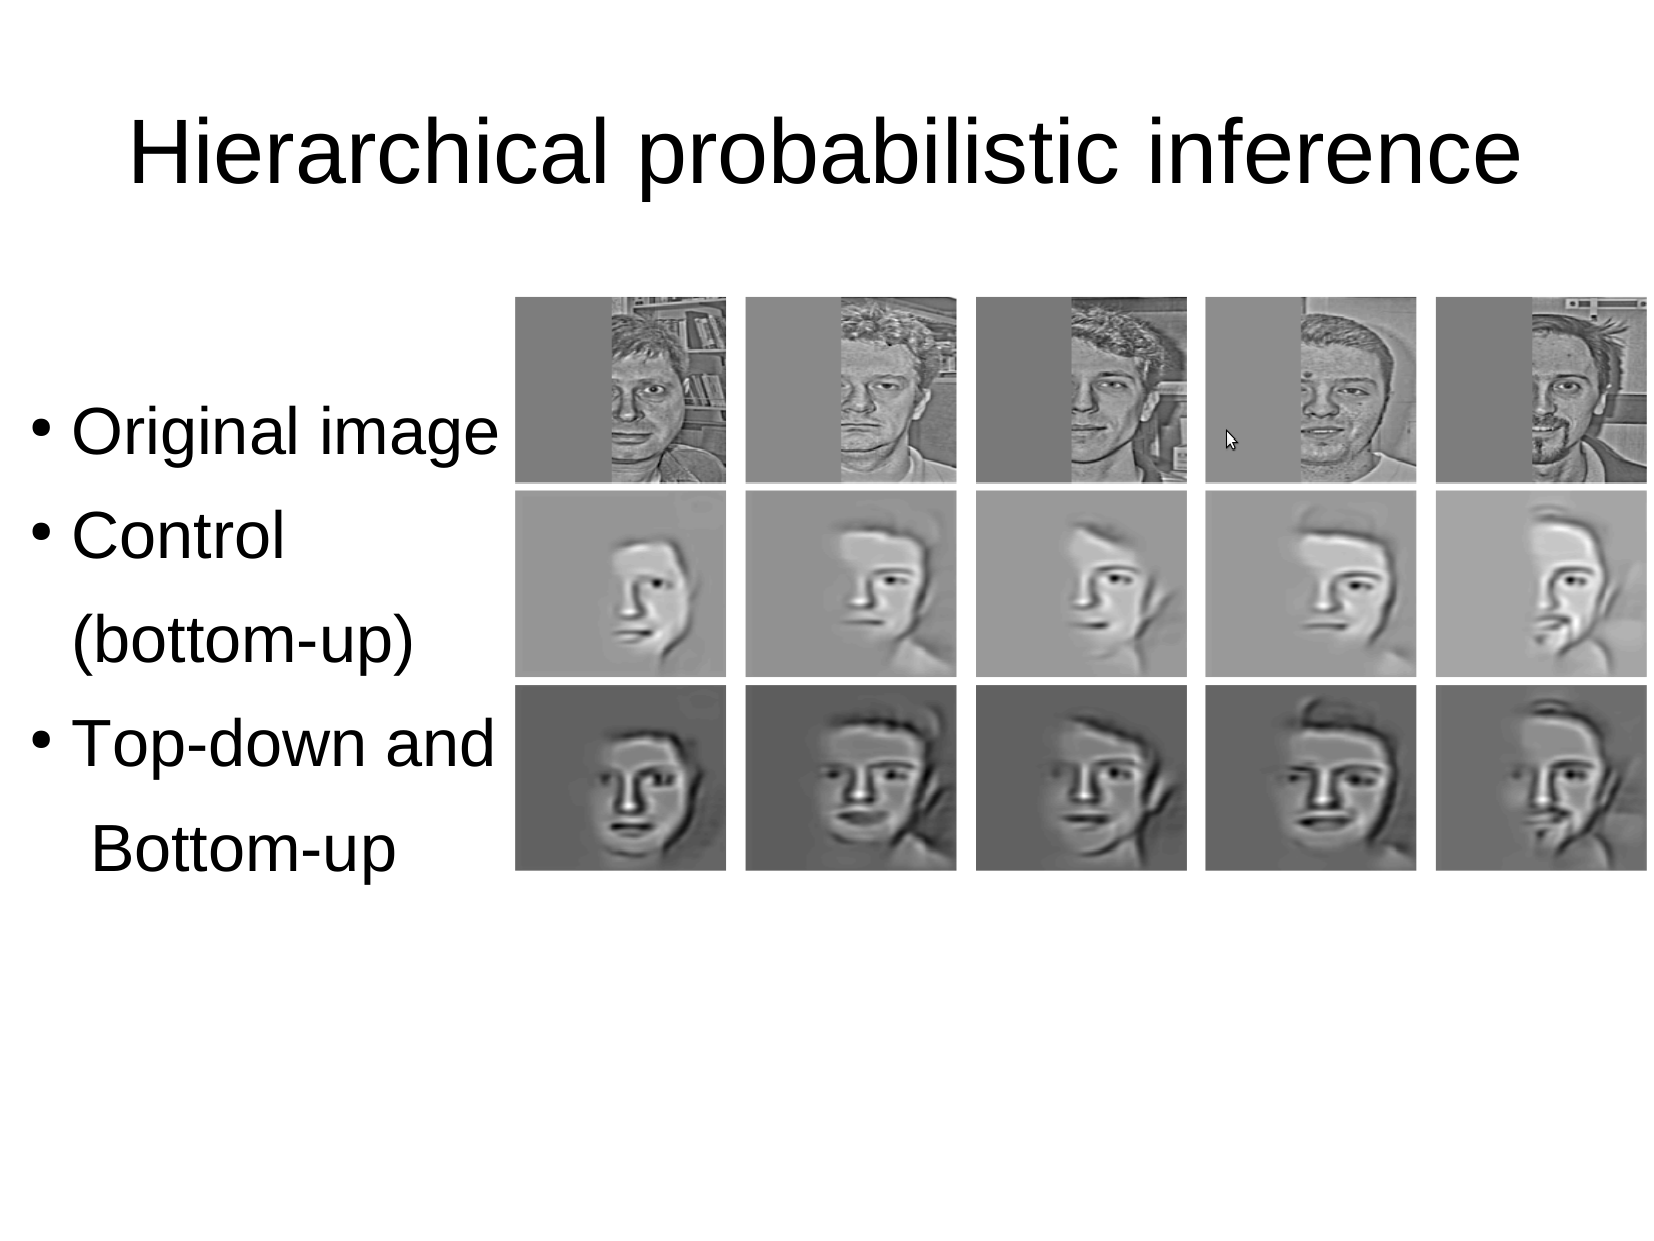

# Hierarchical probabilistic inference
 Original image
 Control
 (bottom-up)
 Top-down and
 Bottom-up